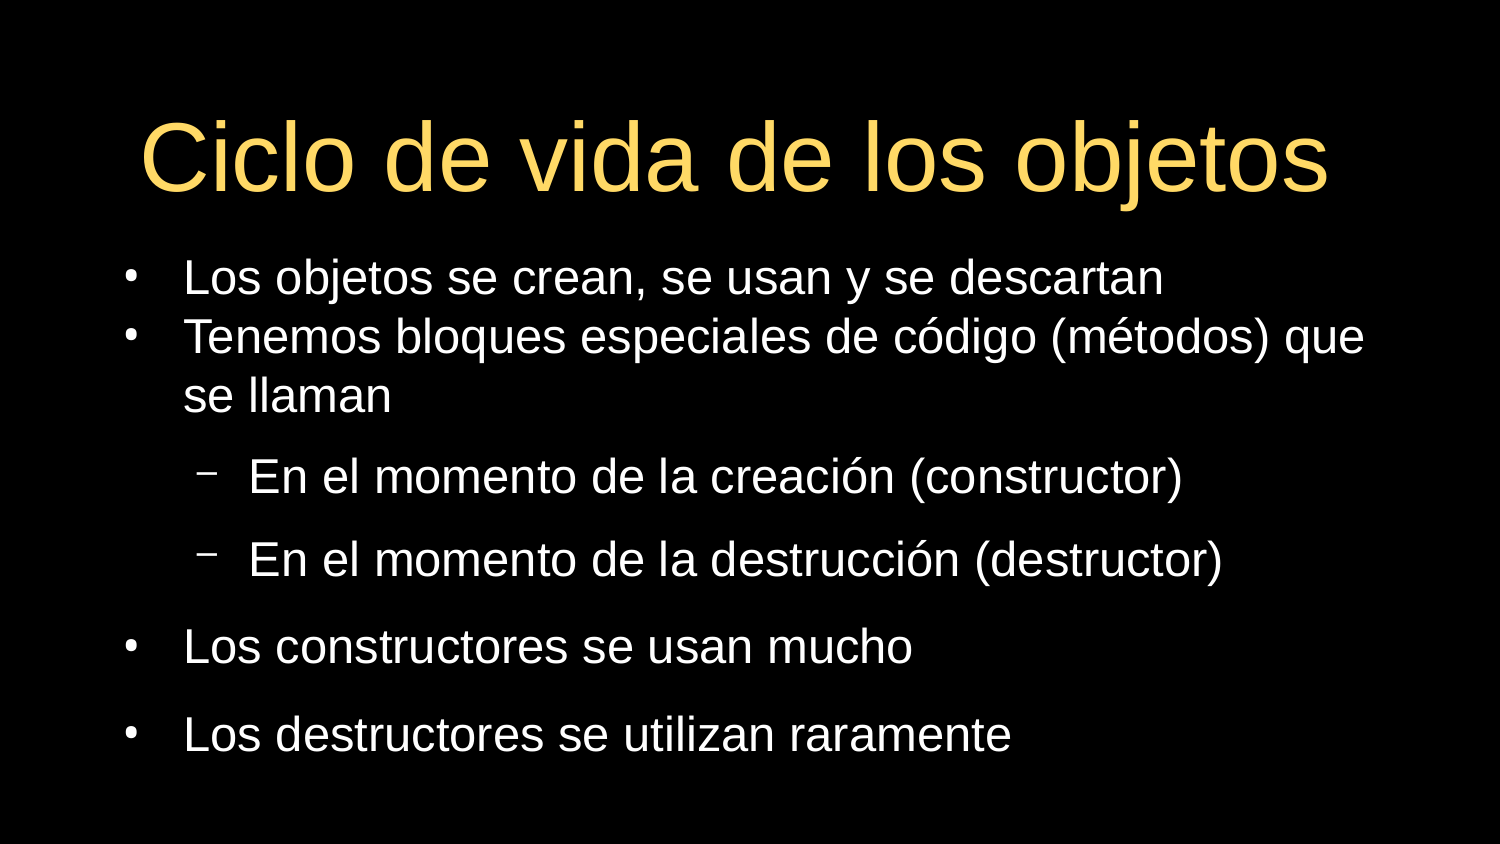

# Ciclo de vida de los objetos
Los objetos se crean, se usan y se descartan
Tenemos bloques especiales de código (métodos) que se llaman
En el momento de la creación (constructor)
En el momento de la destrucción (destructor)
Los constructores se usan mucho
Los destructores se utilizan raramente